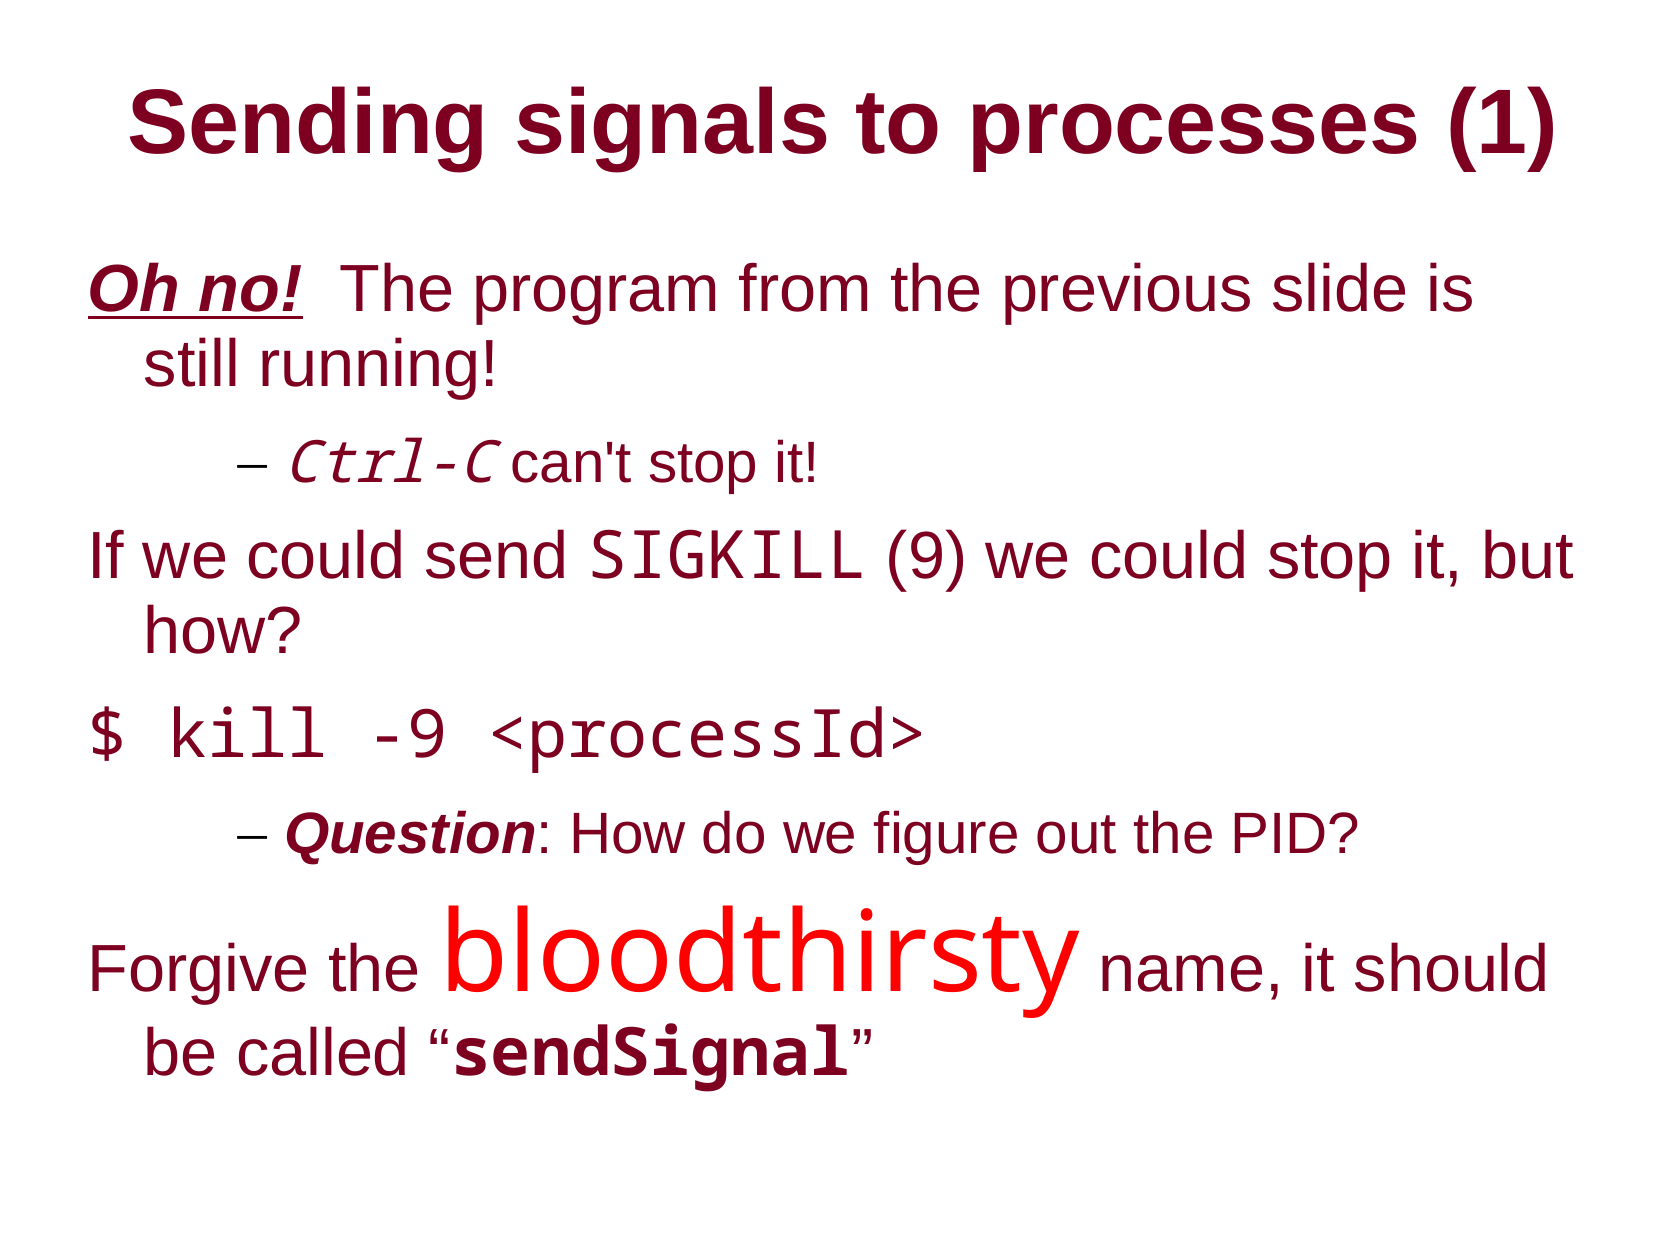

# Sending signals to processes (1)
Oh no! The program from the previous slide is still running!
Ctrl-C can't stop it!
If we could send SIGKILL (9) we could stop it, but how?
$ kill -9 <processId>
Question: How do we figure out the PID?
Forgive the bloodthirsty name, it should be called “sendSignal”